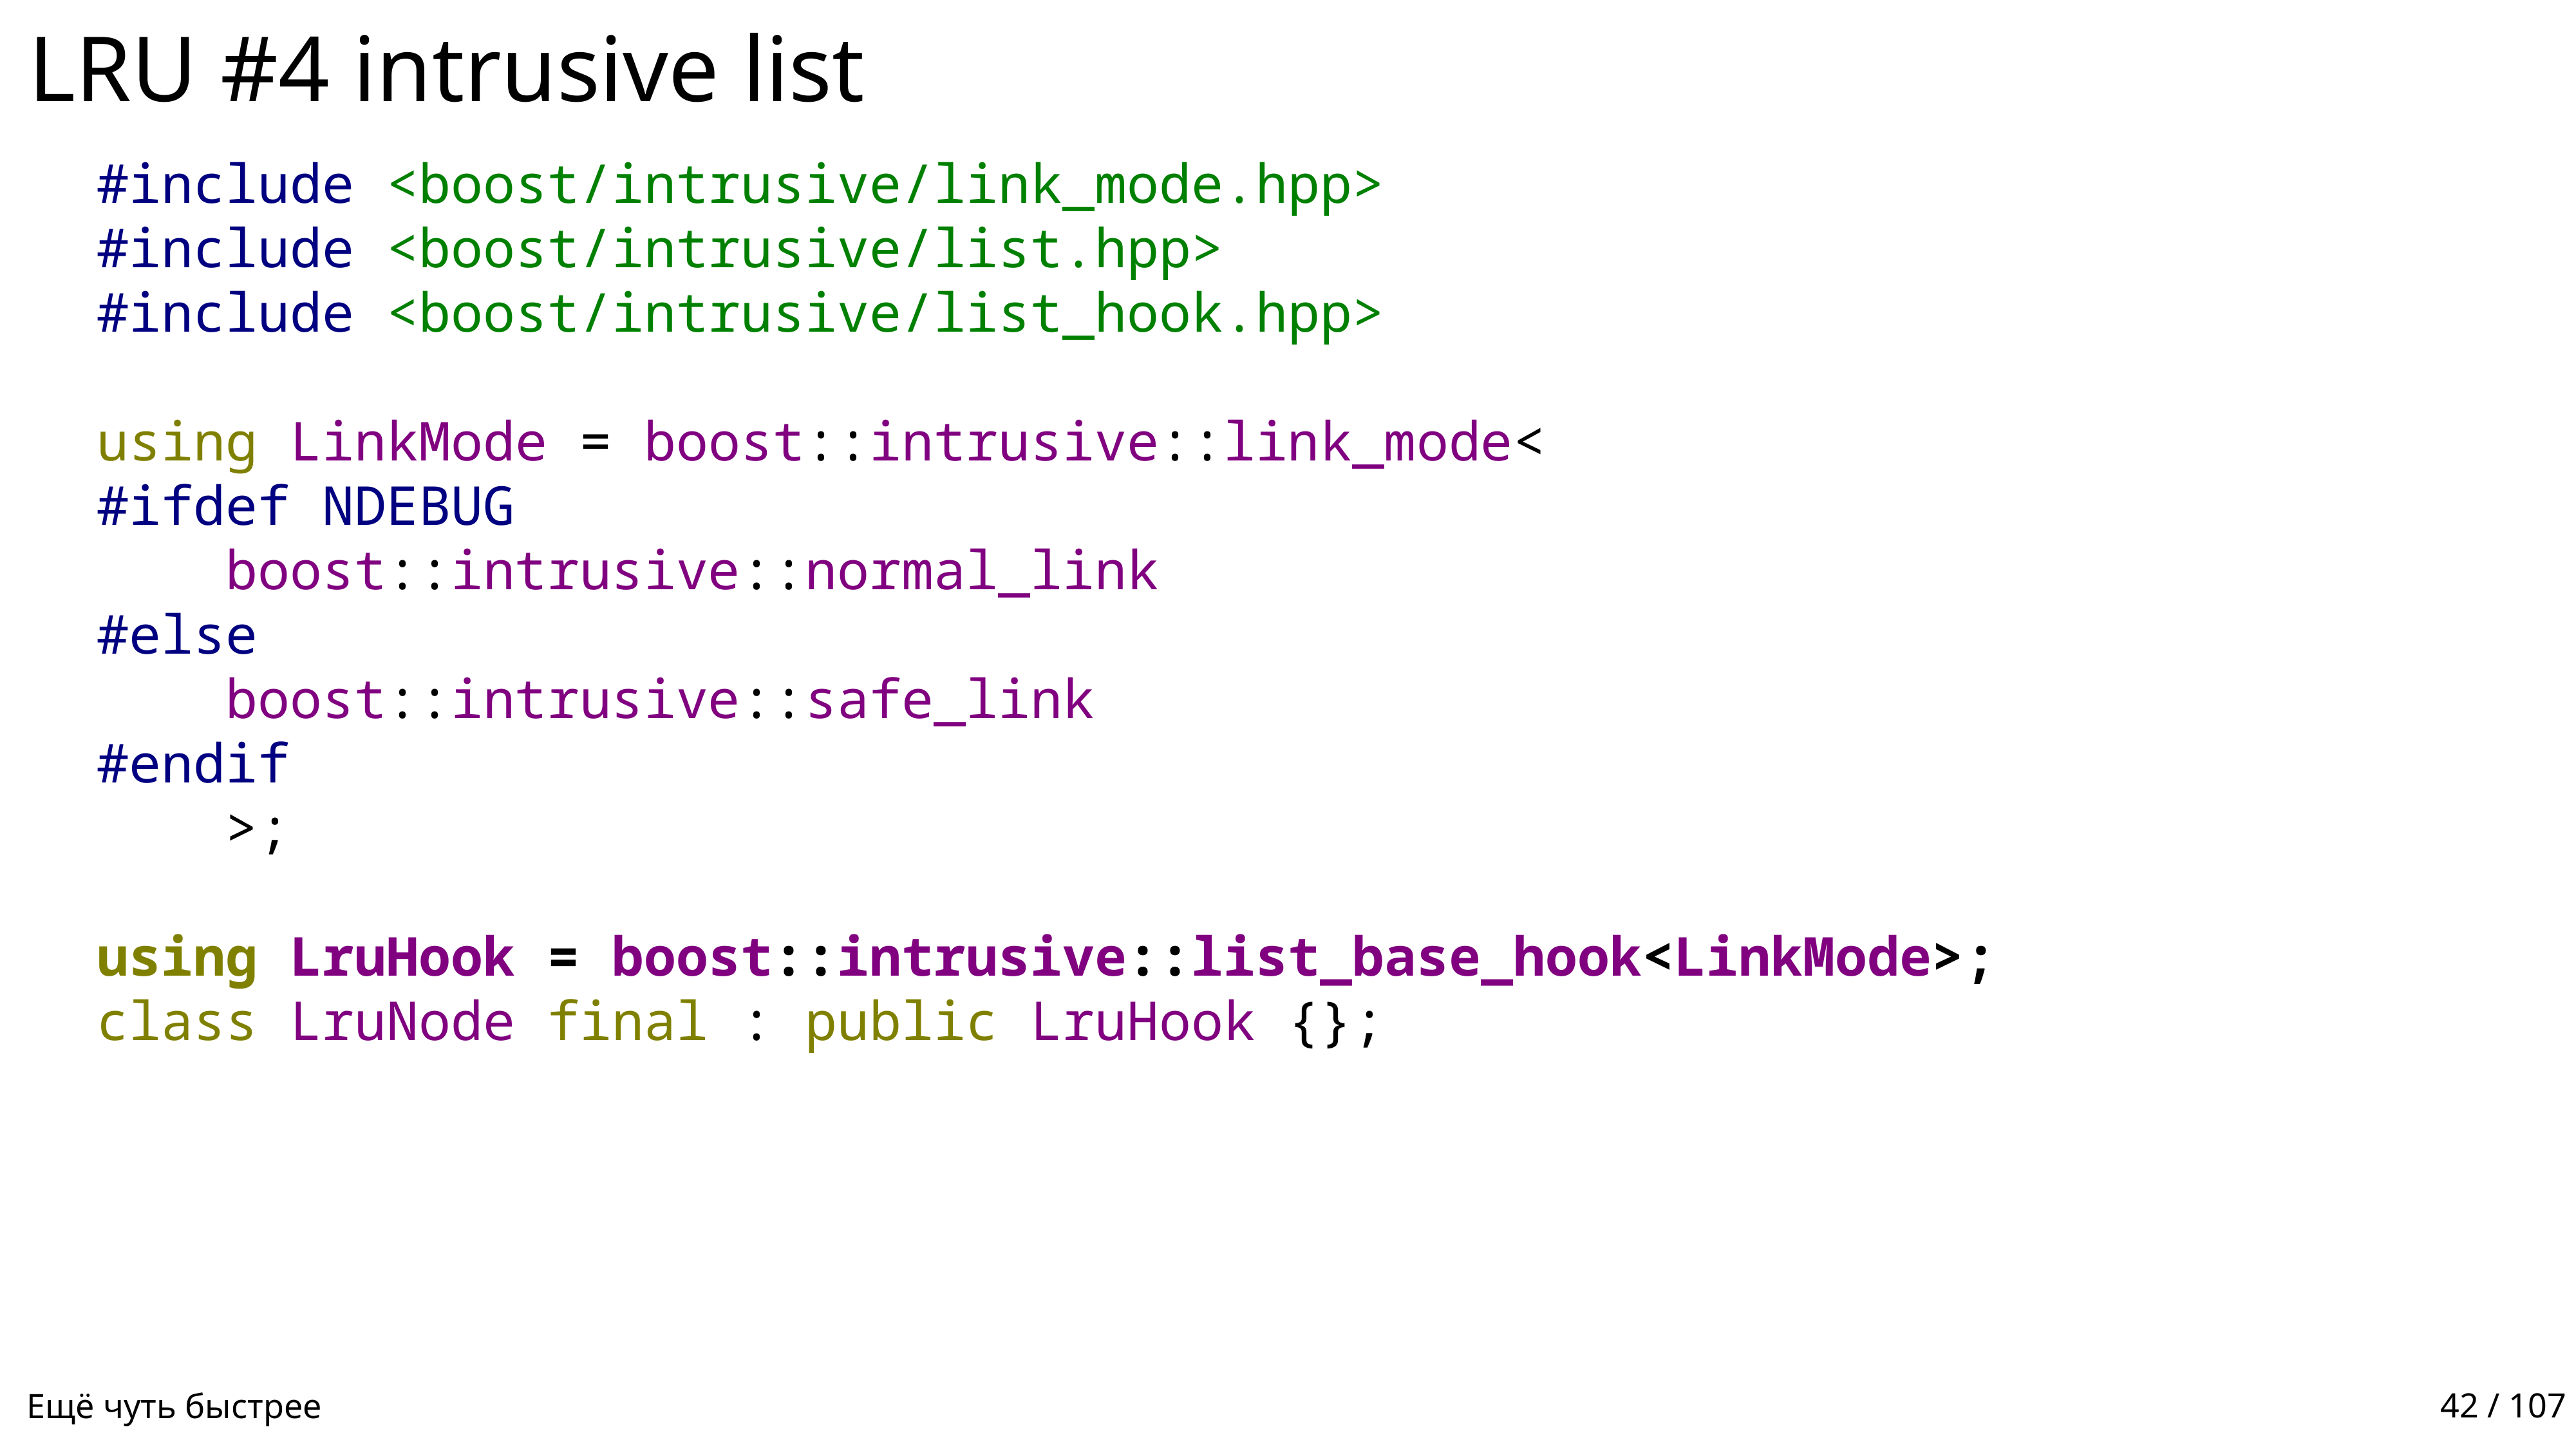

# LRU #4 intrusive list
#include <boost/intrusive/link_mode.hpp>
#include <boost/intrusive/list.hpp>
#include <boost/intrusive/list_hook.hpp>
using LinkMode = boost::intrusive::link_mode<
#ifdef NDEBUG
 boost::intrusive::normal_link
#else
 boost::intrusive::safe_link
#endif
 >;
using LruHook = boost::intrusive::list_base_hook<LinkMode>;
class LruNode final : public LruHook {};
Ещё чуть быстрее